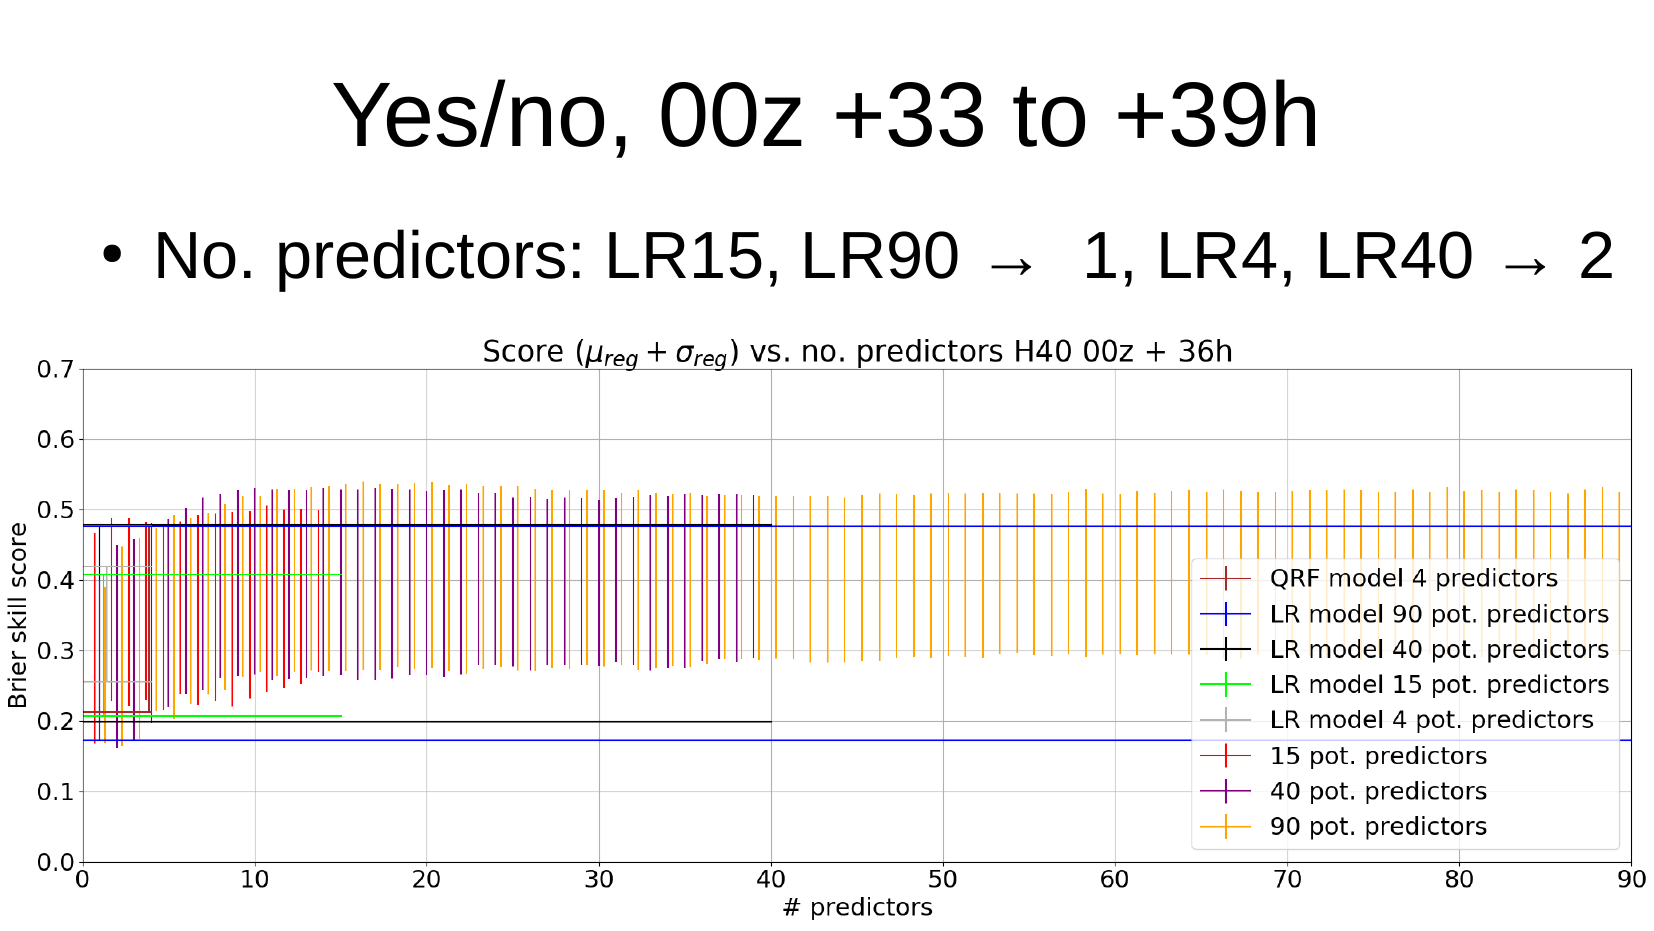

# Yes/no, 00z +33 to +39h
No. predictors: LR15, LR90 → 1, LR4, LR40 → 2